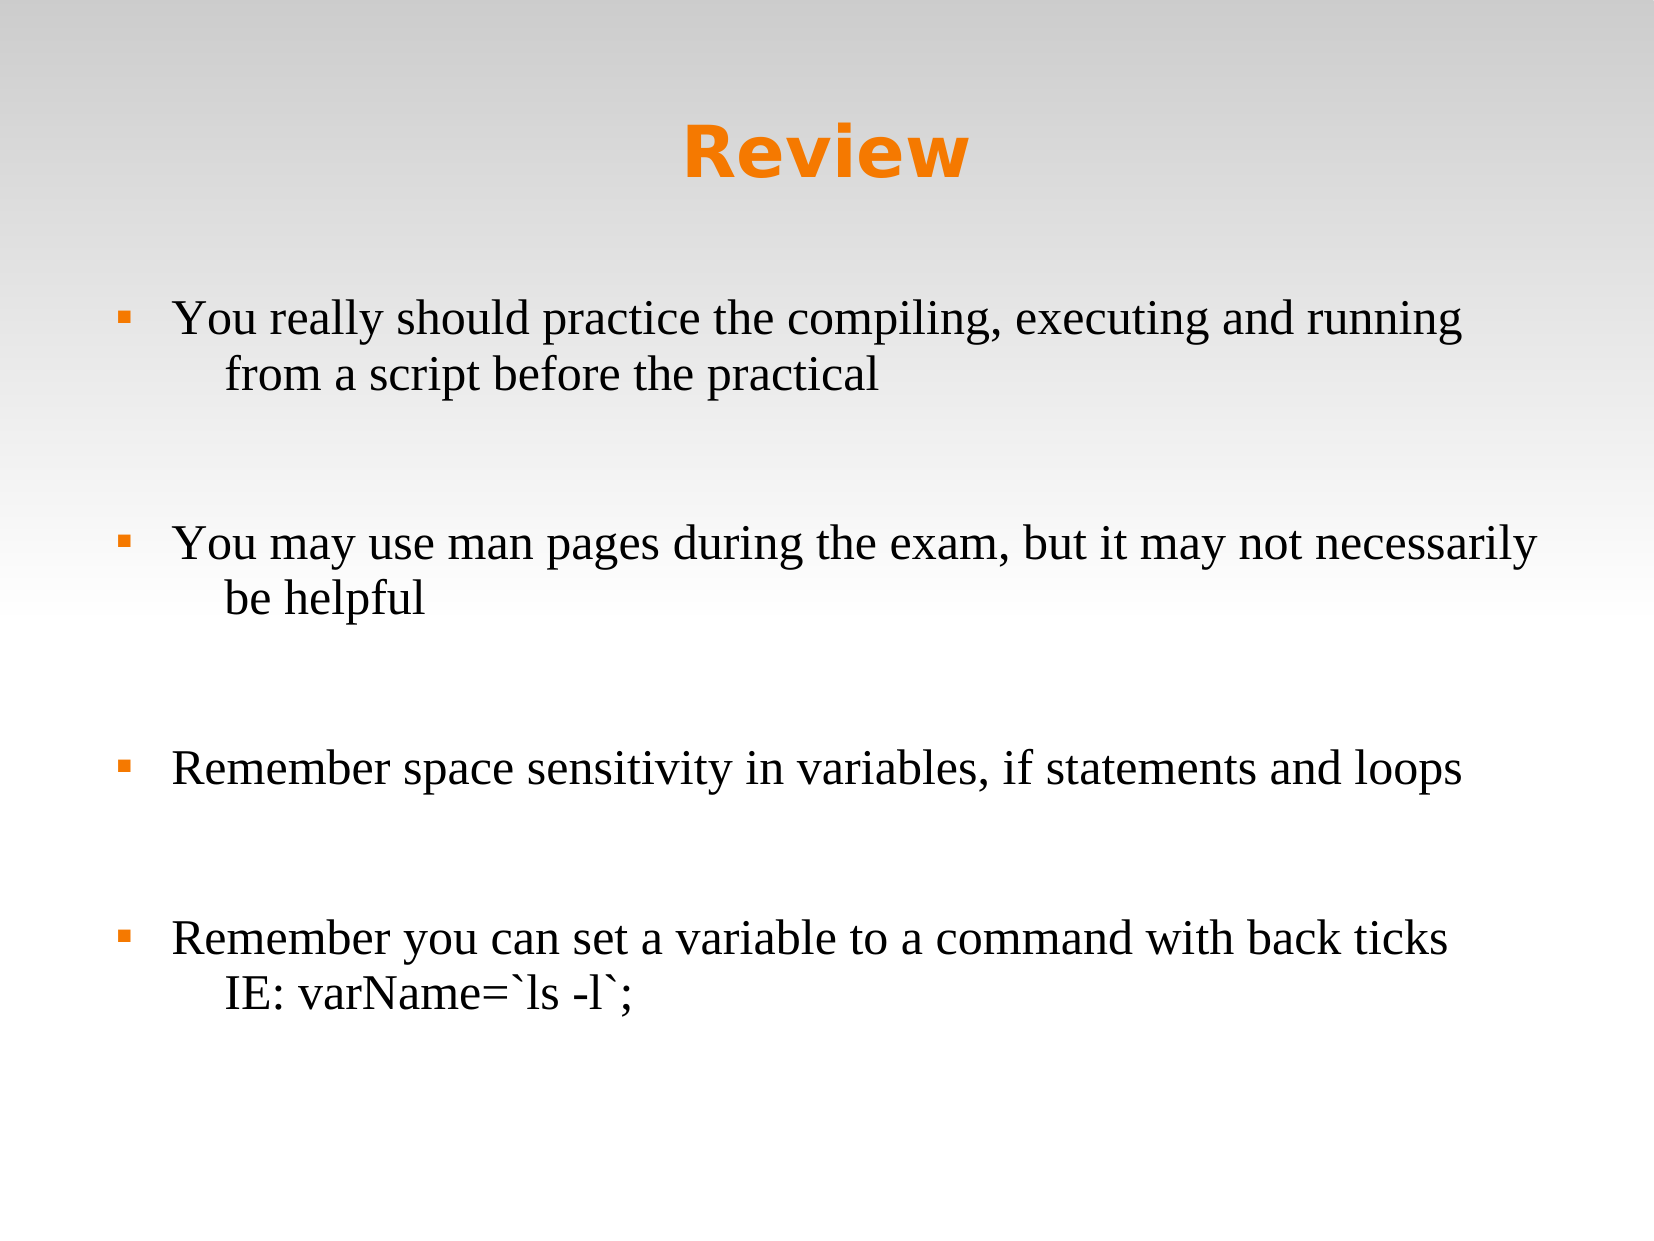

# Review
You really should practice the compiling, executing and running from a script before the practical
You may use man pages during the exam, but it may not necessarily be helpful
Remember space sensitivity in variables, if statements and loops
Remember you can set a variable to a command with back ticks
IE: varName=`ls -l`;